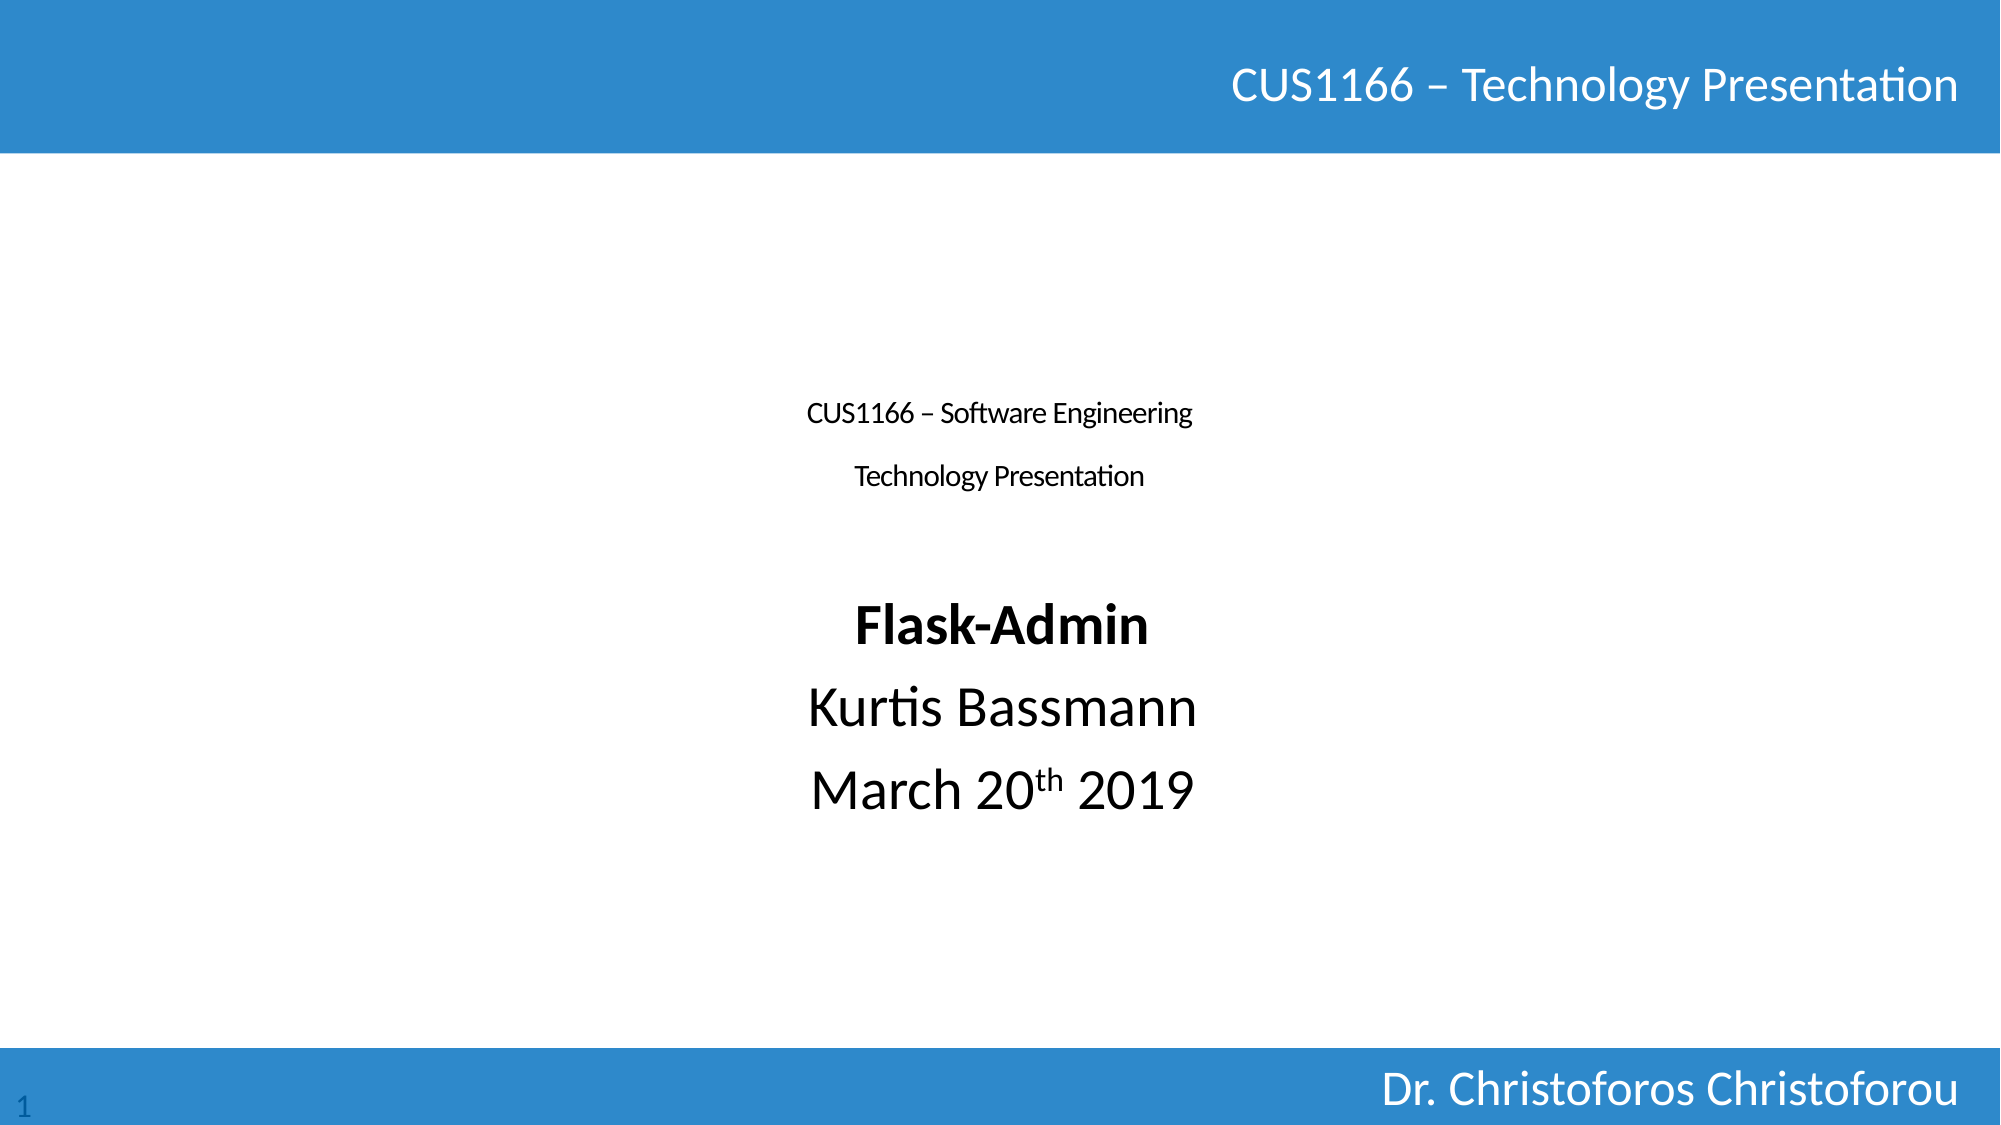

# CUS1166 – Software Engineering Technology Presentation
Flask-Admin
Kurtis Bassmann
March 20th 2019